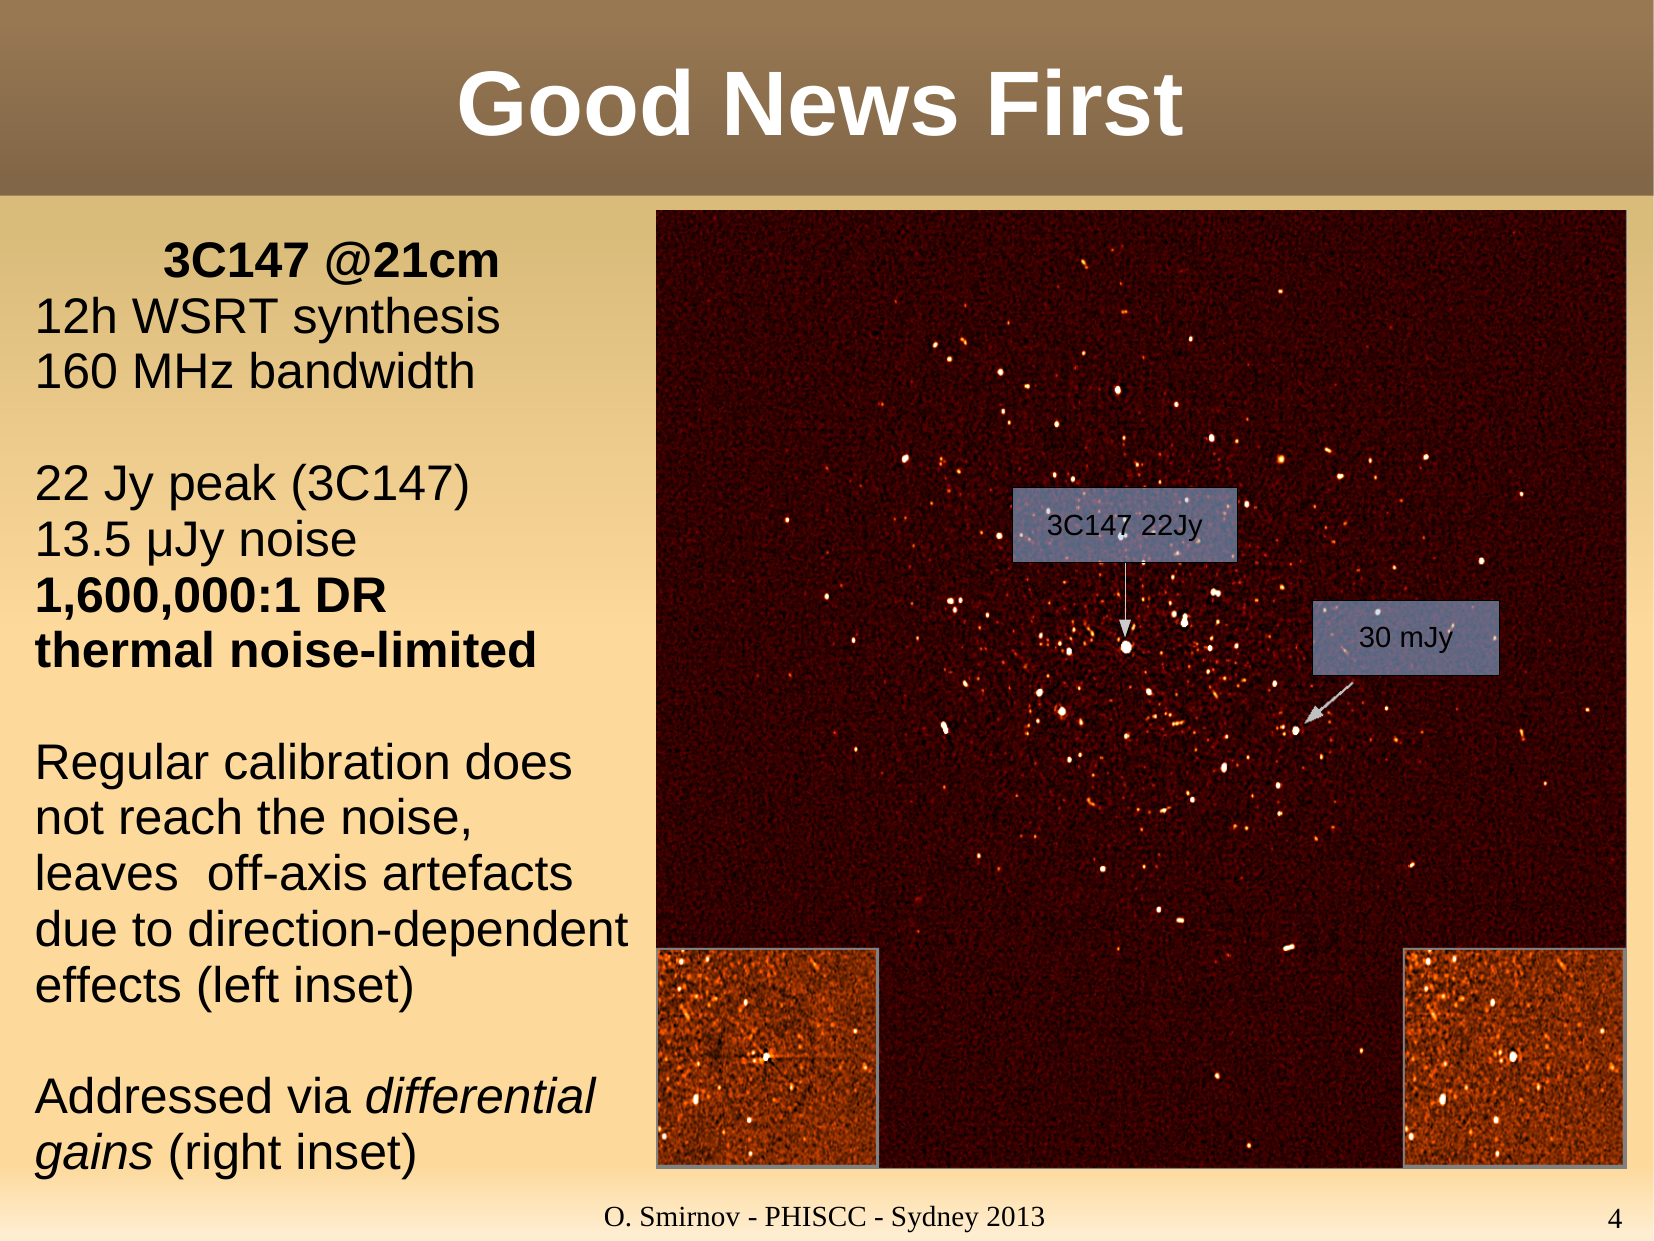

# Good News First
3C147 @21cm
12h WSRT synthesis
160 MHz bandwidth
22 Jy peak (3C147)
13.5 μJy noise
1,600,000:1 DR
thermal noise-limited
Regular calibration does
not reach the noise,
leaves off-axis artefacts
due to direction-dependent
effects (left inset)
Addressed via differential
gains (right inset)
3C147 22Jy
30 mJy
O. Smirnov - PHISCC - Sydney 2013
4